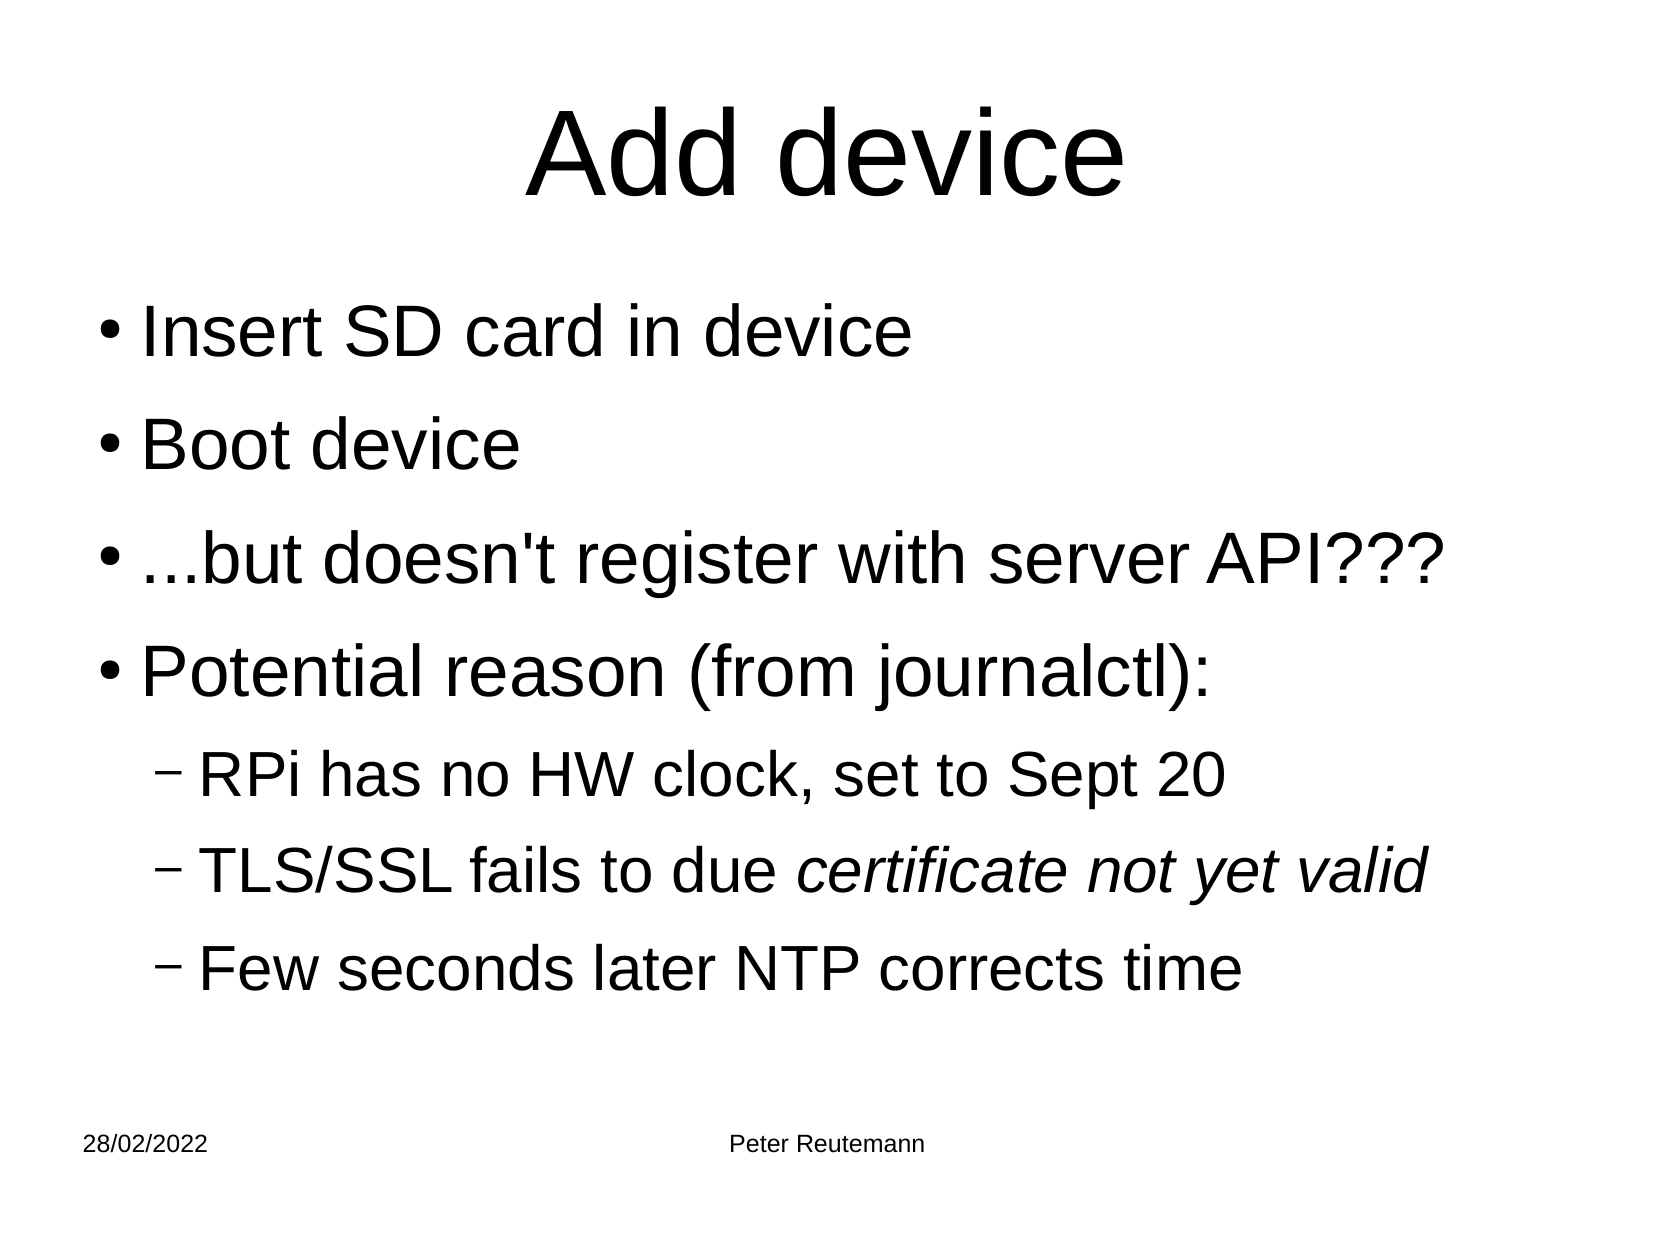

# Add device
Insert SD card in device
Boot device
...but doesn't register with server API???
Potential reason (from journalctl):
RPi has no HW clock, set to Sept 20
TLS/SSL fails to due certificate not yet valid
Few seconds later NTP corrects time
28/02/2022
Peter Reutemann